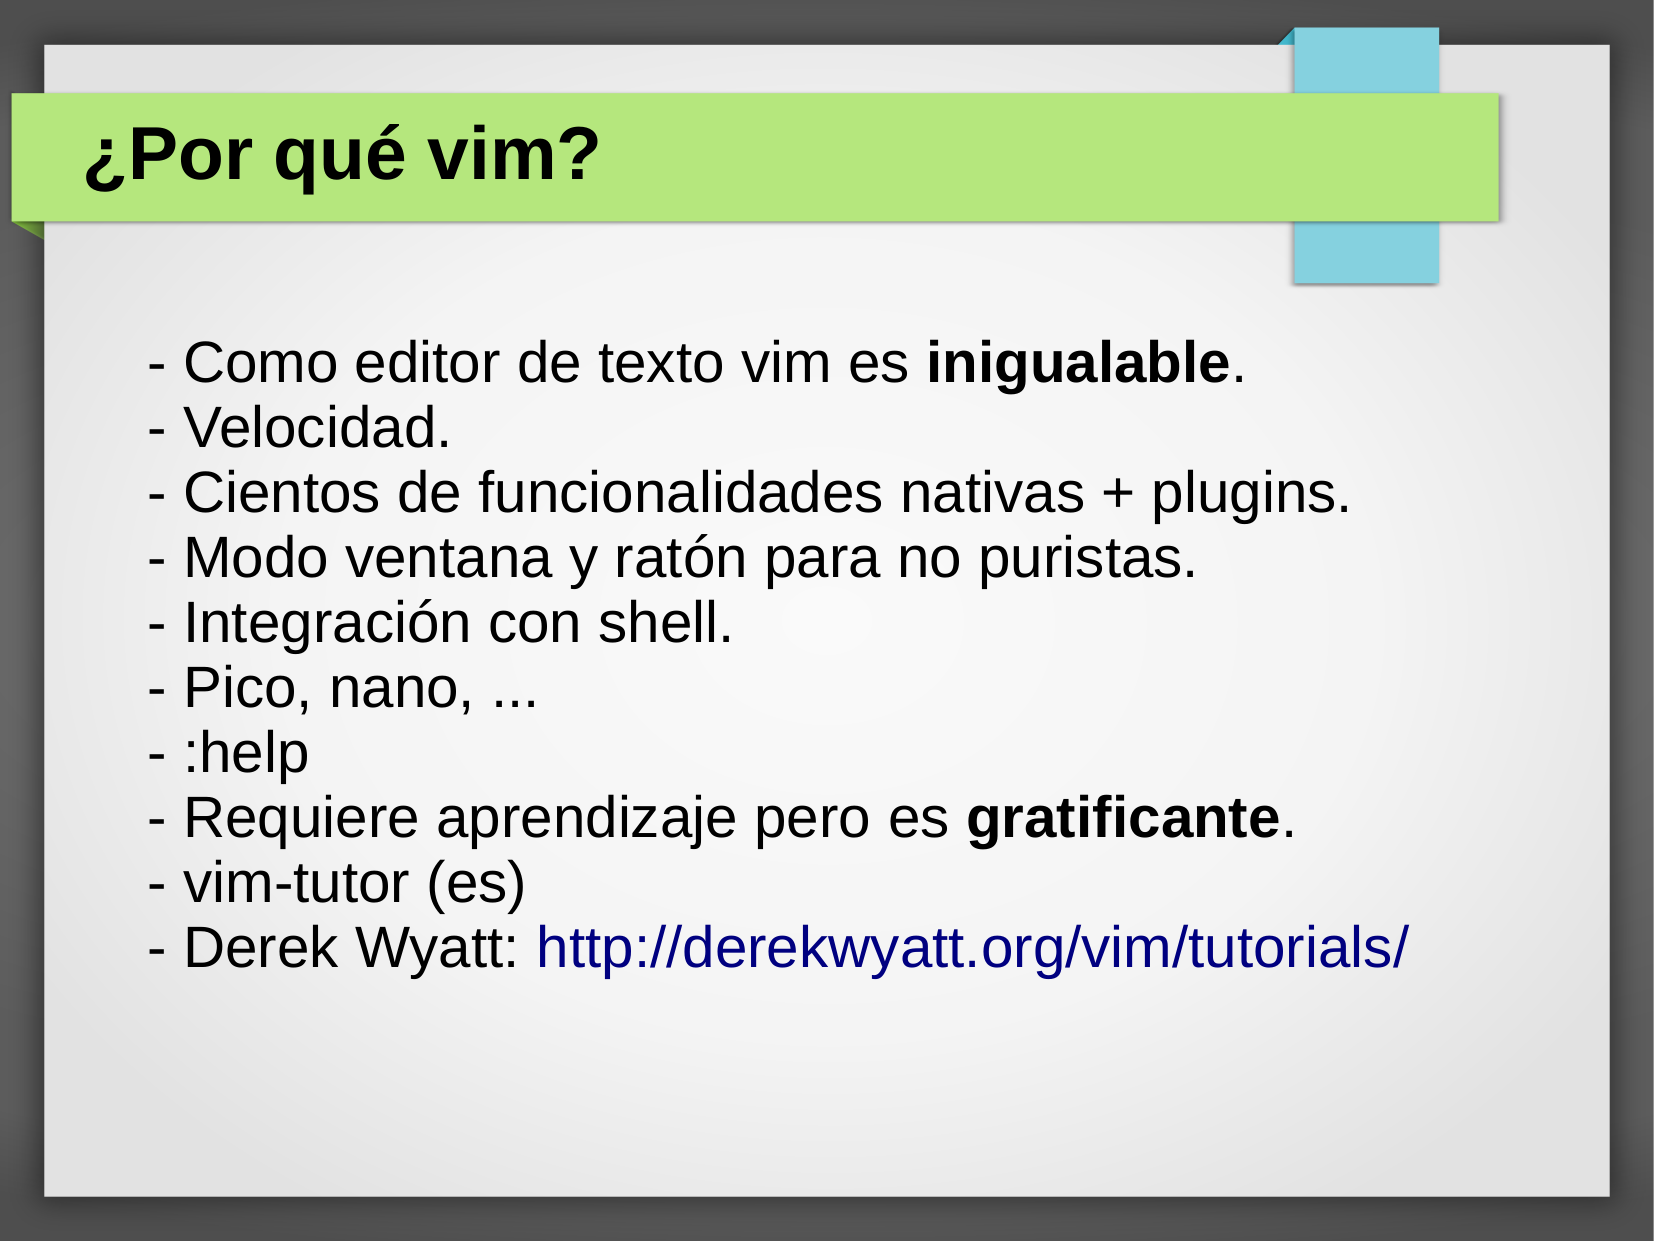

# ¿Por qué vim?
 - Como editor de texto vim es inigualable.
 - Velocidad.
 - Cientos de funcionalidades nativas + plugins.
 - Modo ventana y ratón para no puristas.
 - Integración con shell.
 - Pico, nano, ...
 - :help
 - Requiere aprendizaje pero es gratificante.
 - vim-tutor (es)
 - Derek Wyatt: http://derekwyatt.org/vim/tutorials/